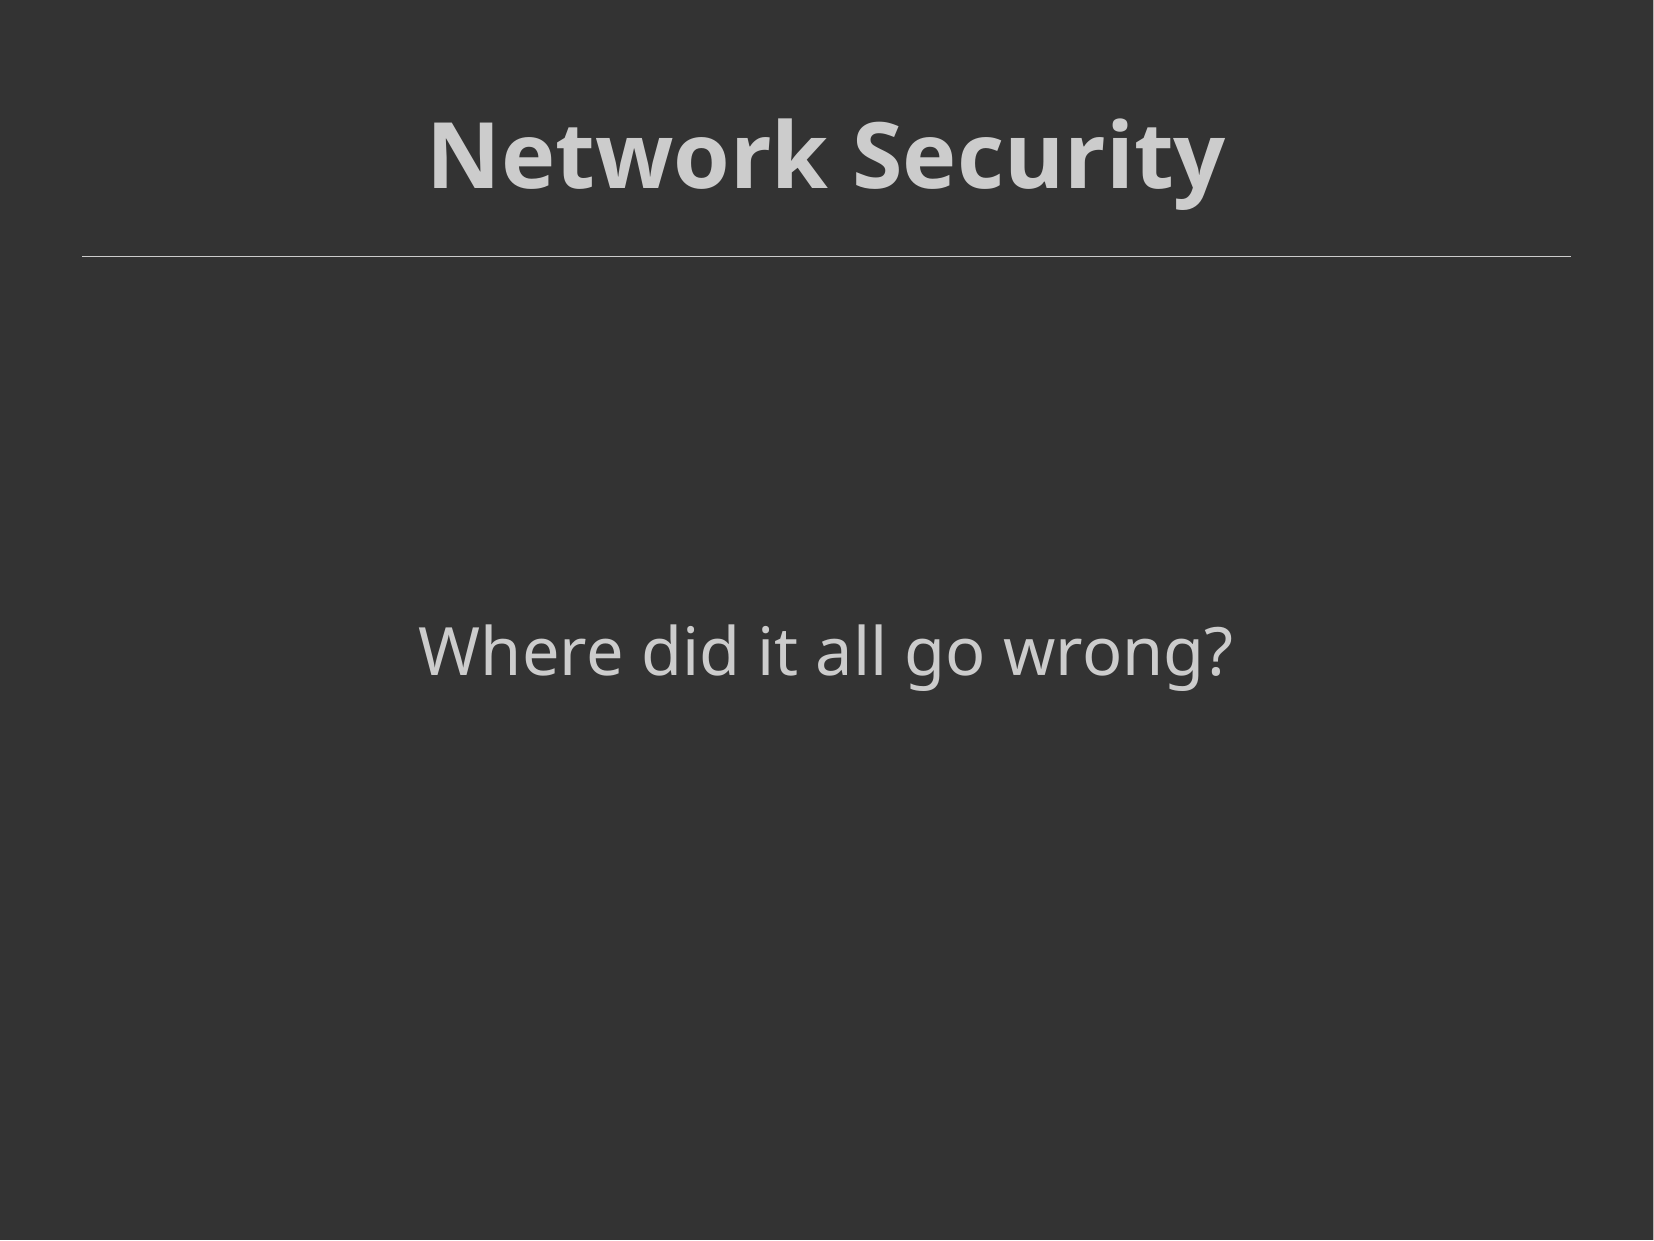

# Network Security
Where did it all go wrong?